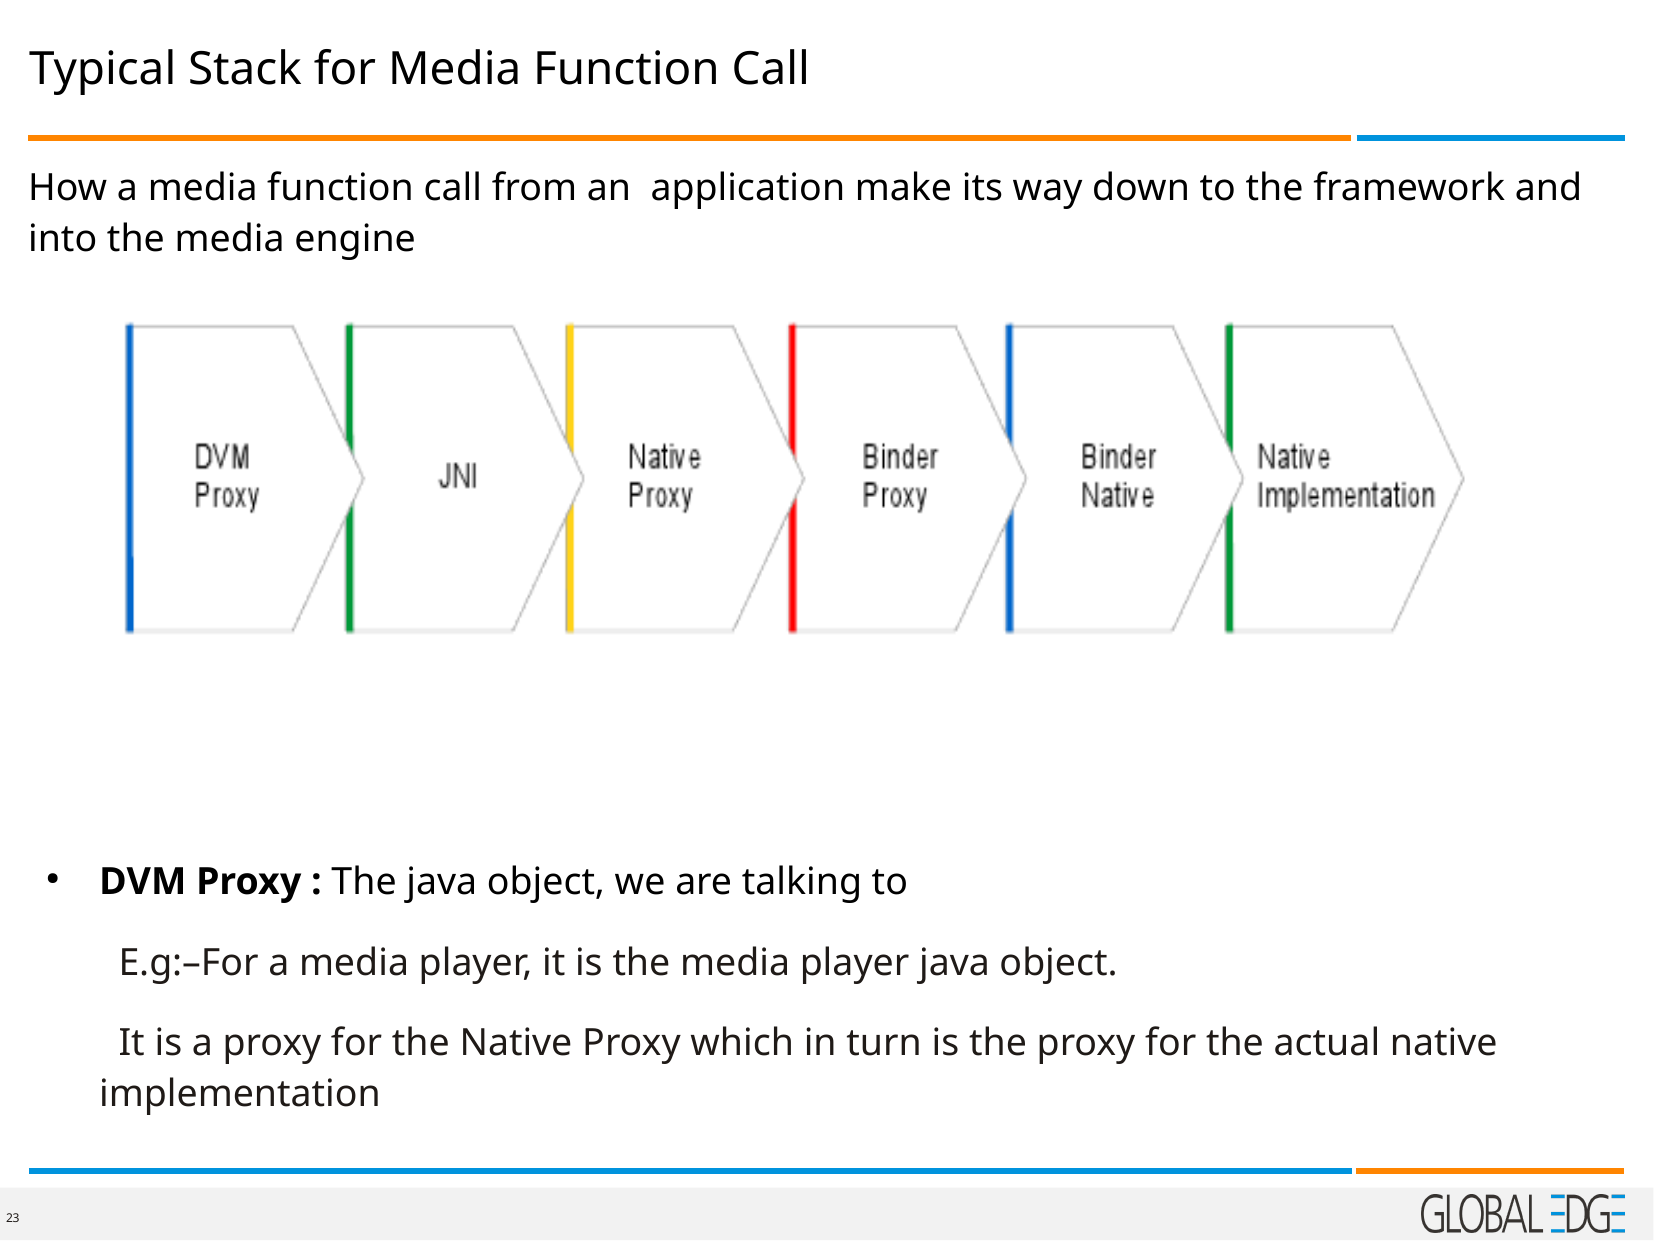

# Typical Stack for Media Function Call
How a media function call from an application make its way down to the framework and into the media engine
DVM Proxy : The java object, we are talking to
 E.g:–For a media player, it is the media player java object.
 It is a proxy for the Native Proxy which in turn is the proxy for the actual native implementation